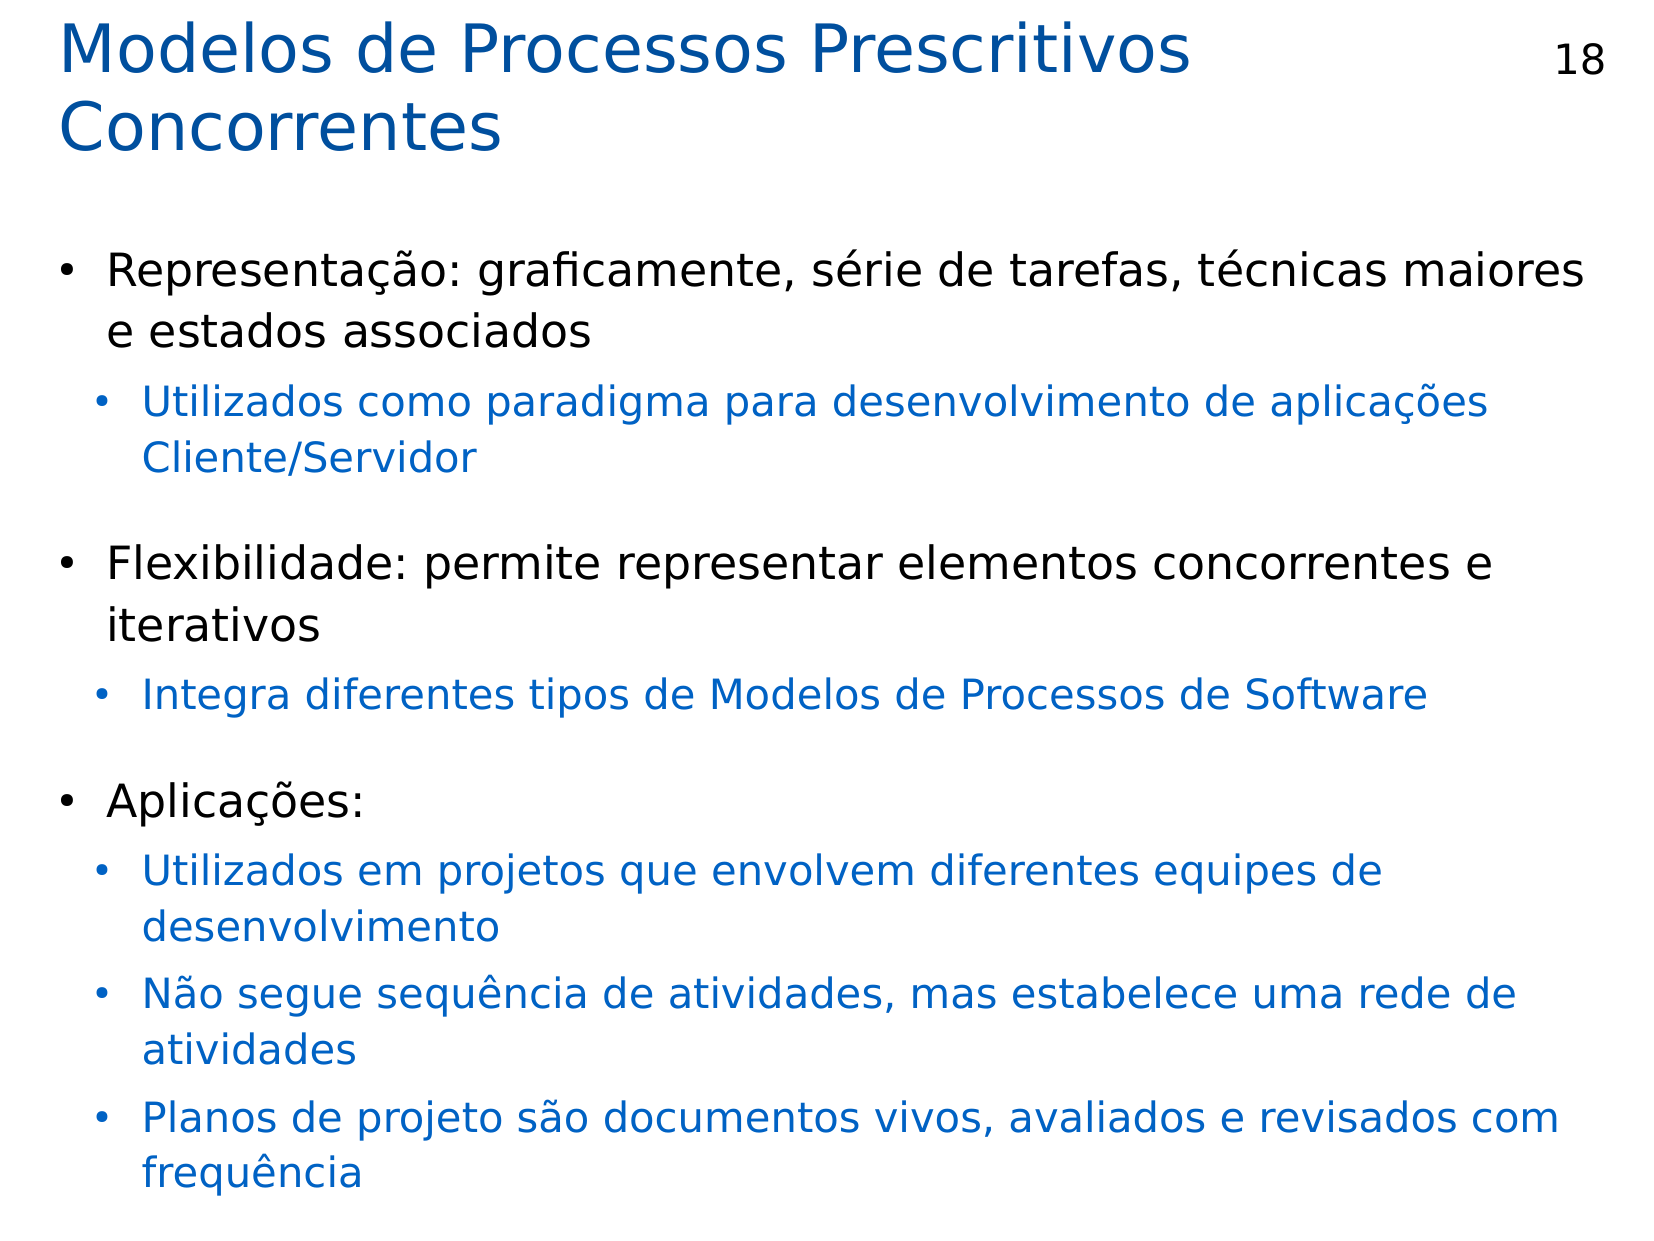

# Modelos de Processos Prescritivos Concorrentes
18
Representação: graficamente, série de tarefas, técnicas maiores e estados associados
Utilizados como paradigma para desenvolvimento de aplicações Cliente/Servidor
Flexibilidade: permite representar elementos concorrentes e iterativos
Integra diferentes tipos de Modelos de Processos de Software
Aplicações:
Utilizados em projetos que envolvem diferentes equipes de desenvolvimento
Não segue sequência de atividades, mas estabelece uma rede de atividades
Planos de projeto são documentos vivos, avaliados e revisados com frequência